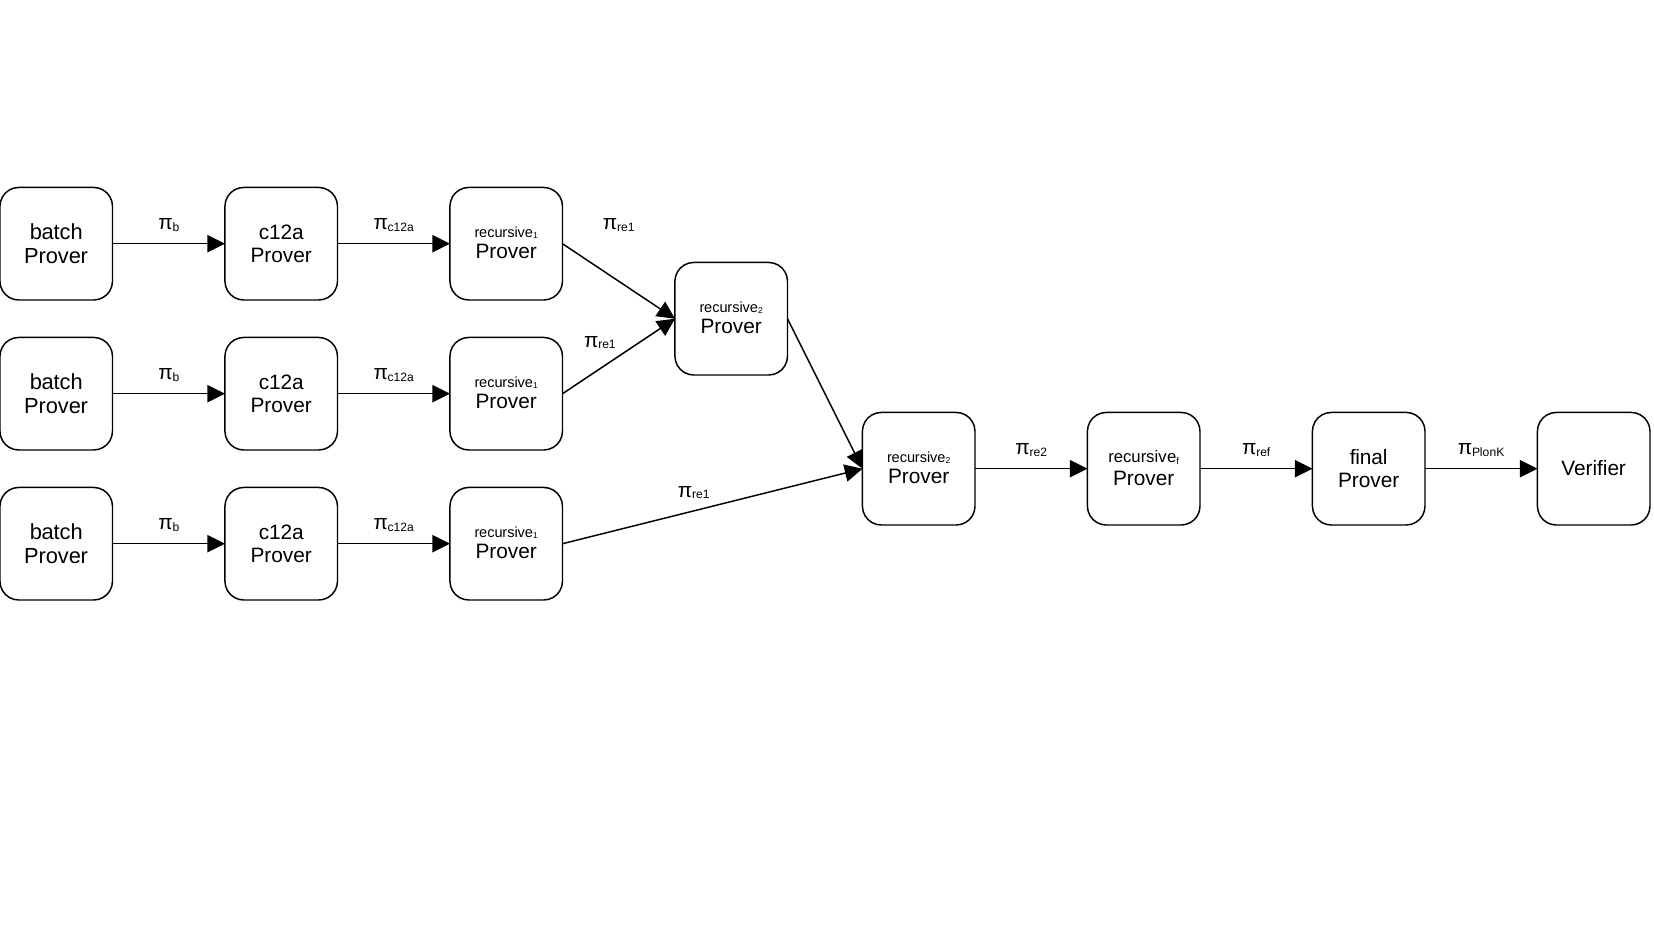

batch
Prover
c12a
Prover
recursive1
Prover
πb
πc12a
πre1
recursive2
Prover
πre1
batch
Prover
c12a
Prover
recursive1
Prover
πb
πc12a
recursive2
Prover
recursivef
Prover
final
Prover
Verifier
πre2
πref
πPlonK
πre1
batch
Prover
c12a
Prover
recursive1
Prover
πb
πc12a